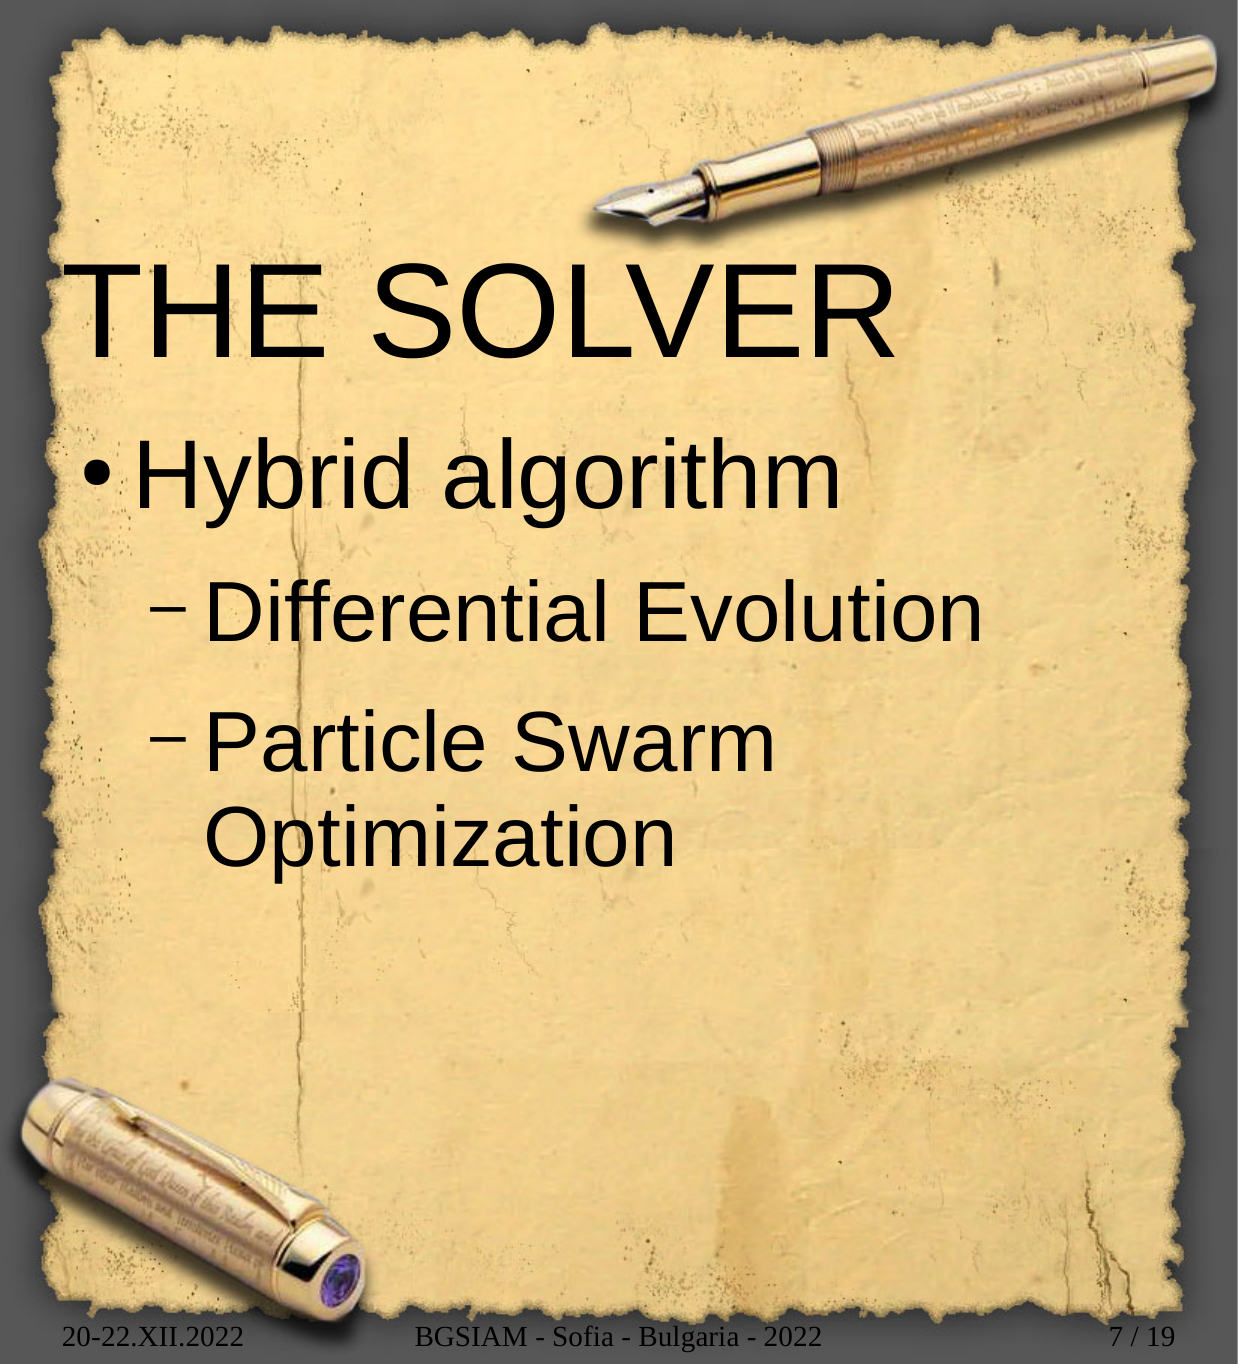

# The Solver
Hybrid algorithm
Differential Evolution
Particle Swarm Optimization
20-22.XII.2022
BGSIAM - Sofia - Bulgaria - 2022
7